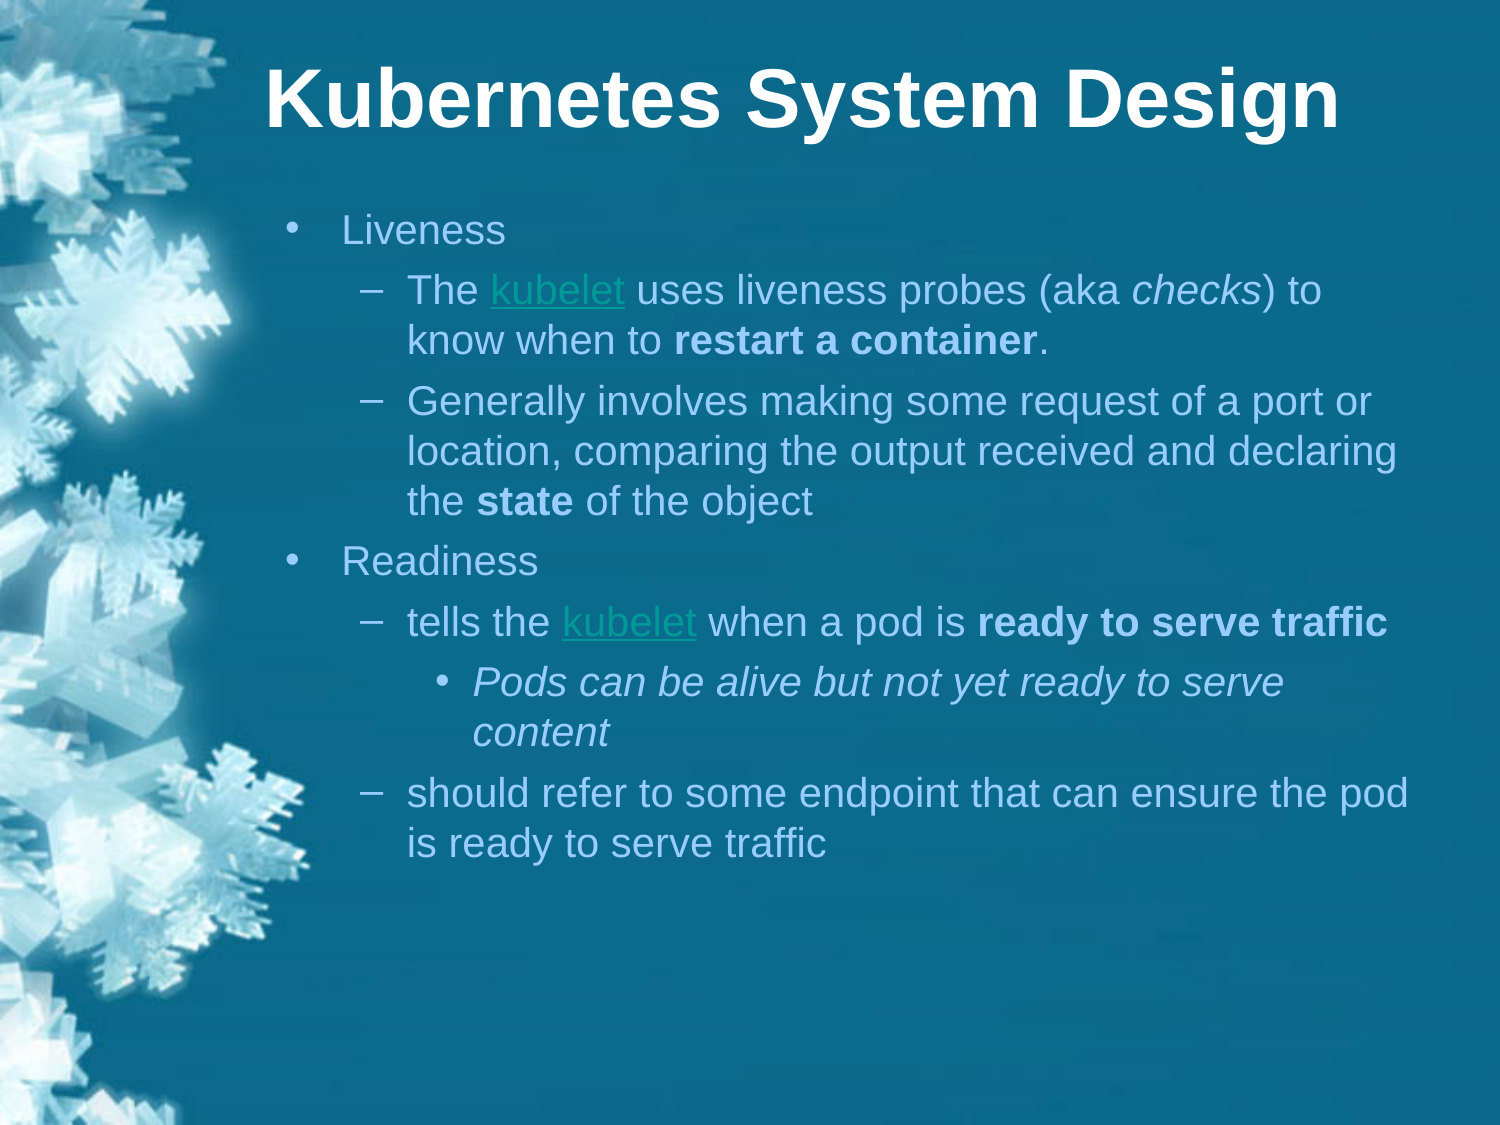

# Kubernetes System Design
Liveness
The kubelet uses liveness probes (aka checks) to know when to restart a container.
Generally involves making some request of a port or location, comparing the output received and declaring the state of the object
Readiness
tells the kubelet when a pod is ready to serve traffic
Pods can be alive but not yet ready to serve content
should refer to some endpoint that can ensure the pod is ready to serve traffic